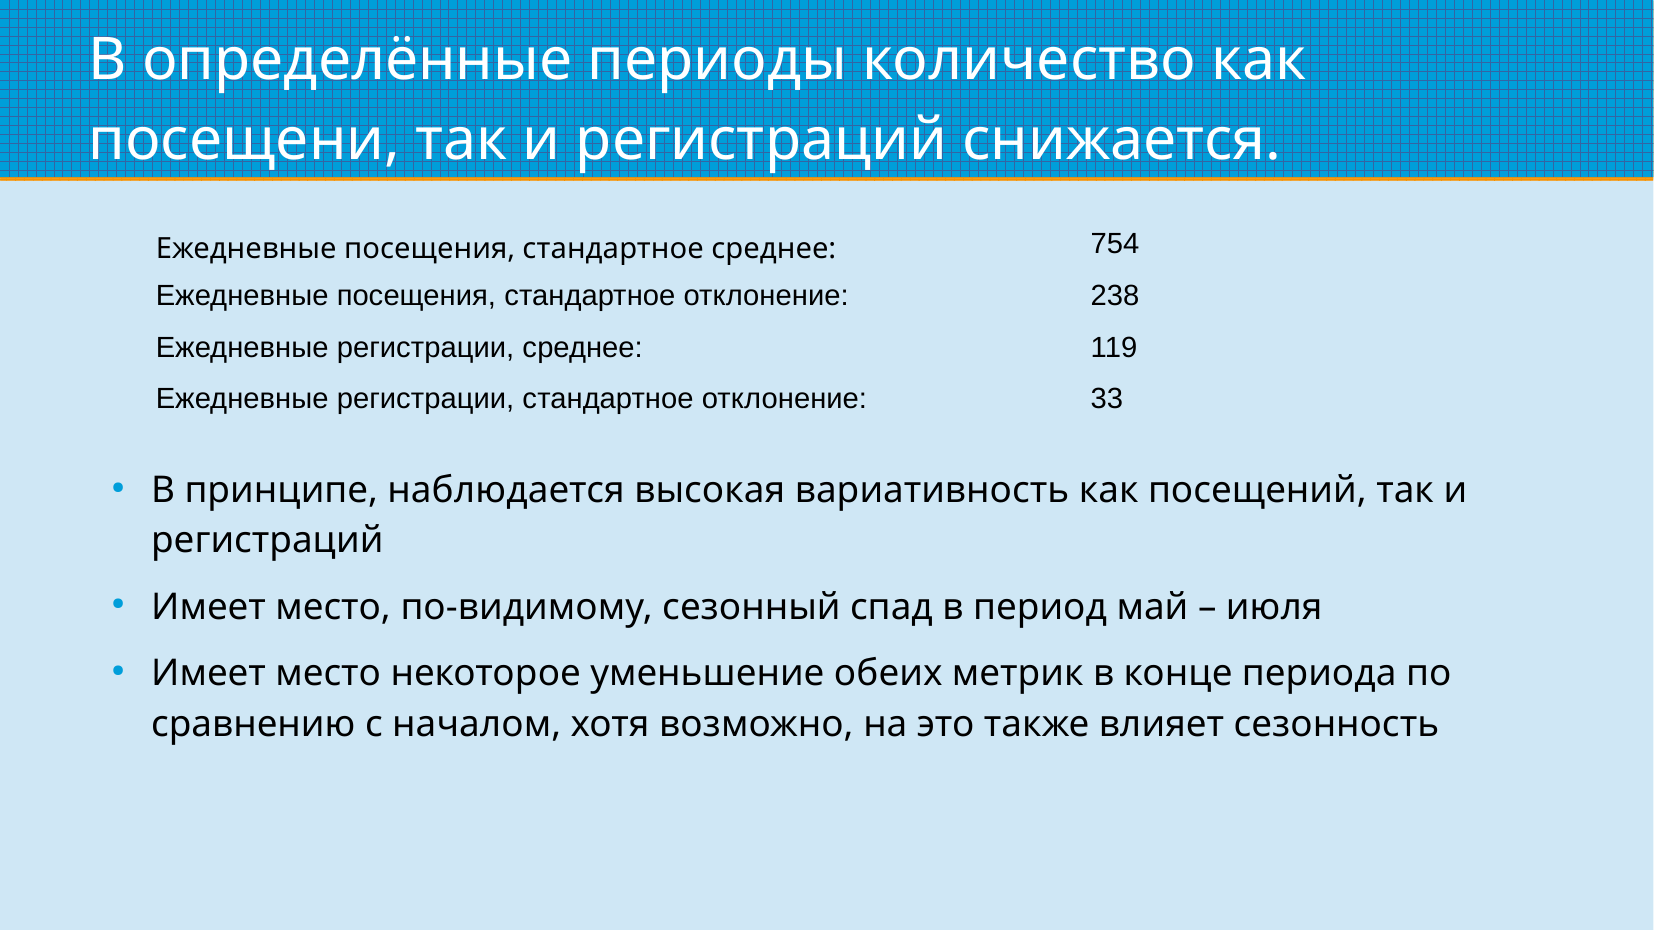

# В определённые периоды количество как посещени, так и регистраций снижается.
| Ежедневные посещения, стандартное среднее: | 754 |
| --- | --- |
| Ежедневные посещения, стандартное отклонение: | 238 |
| Ежедневные регистрации, среднее: | 119 |
| Ежедневные регистрации, стандартное отклонение: | 33 |
В принципе, наблюдается высокая вариативность как посещений, так и регистраций
Имеет место, по-видимому, сезонный спад в период май – июля
Имеет место некоторое уменьшение обеих метрик в конце периода по сравнению с началом, хотя возможно, на это также влияет сезонность